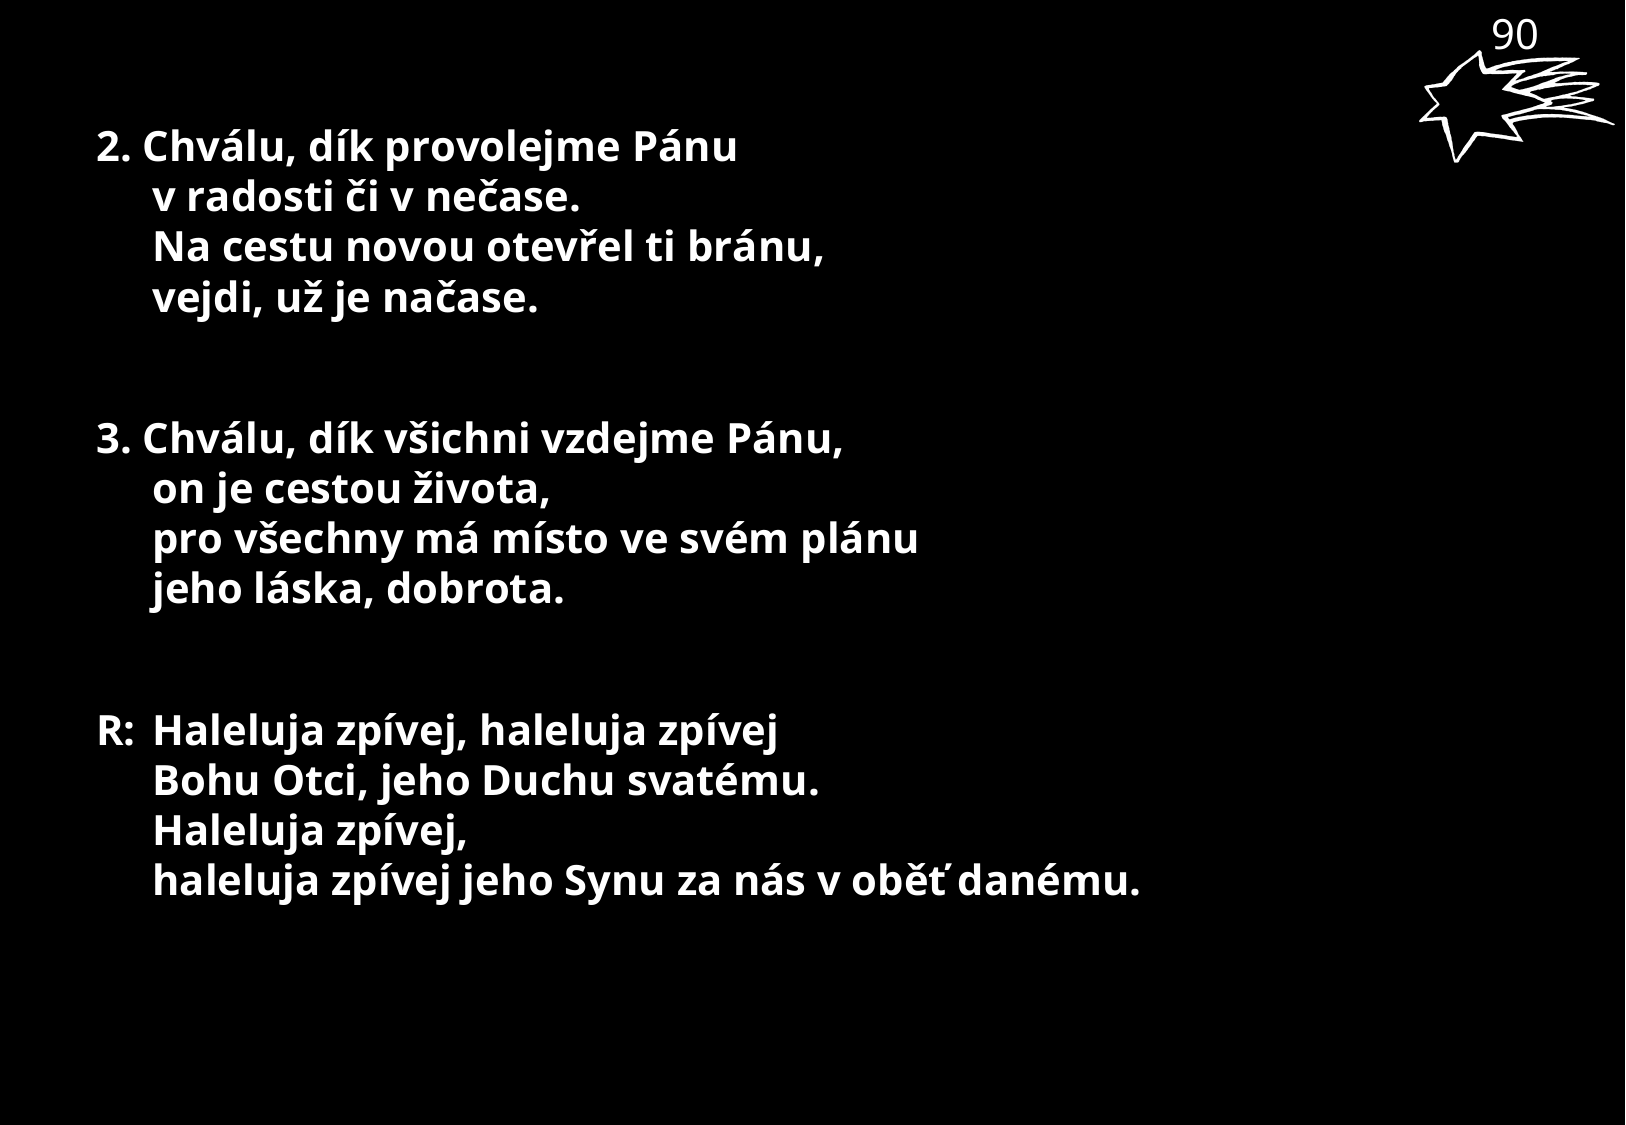

90
# 2. Chválu, dík provolejme Pánu v radosti či v nečase. Na cestu novou otevřel ti bránu, vejdi, už je načase.
3. Chválu, dík všichni vzdejme Pánu,
on je cestou života,
pro všechny má místo ve svém plánu
jeho láska, dobrota.
R: 	Haleluja zpívej, haleluja zpívej
Bohu Otci, jeho Duchu svatému.
Haleluja zpívej,
haleluja zpívej jeho Synu za nás v oběť danému.